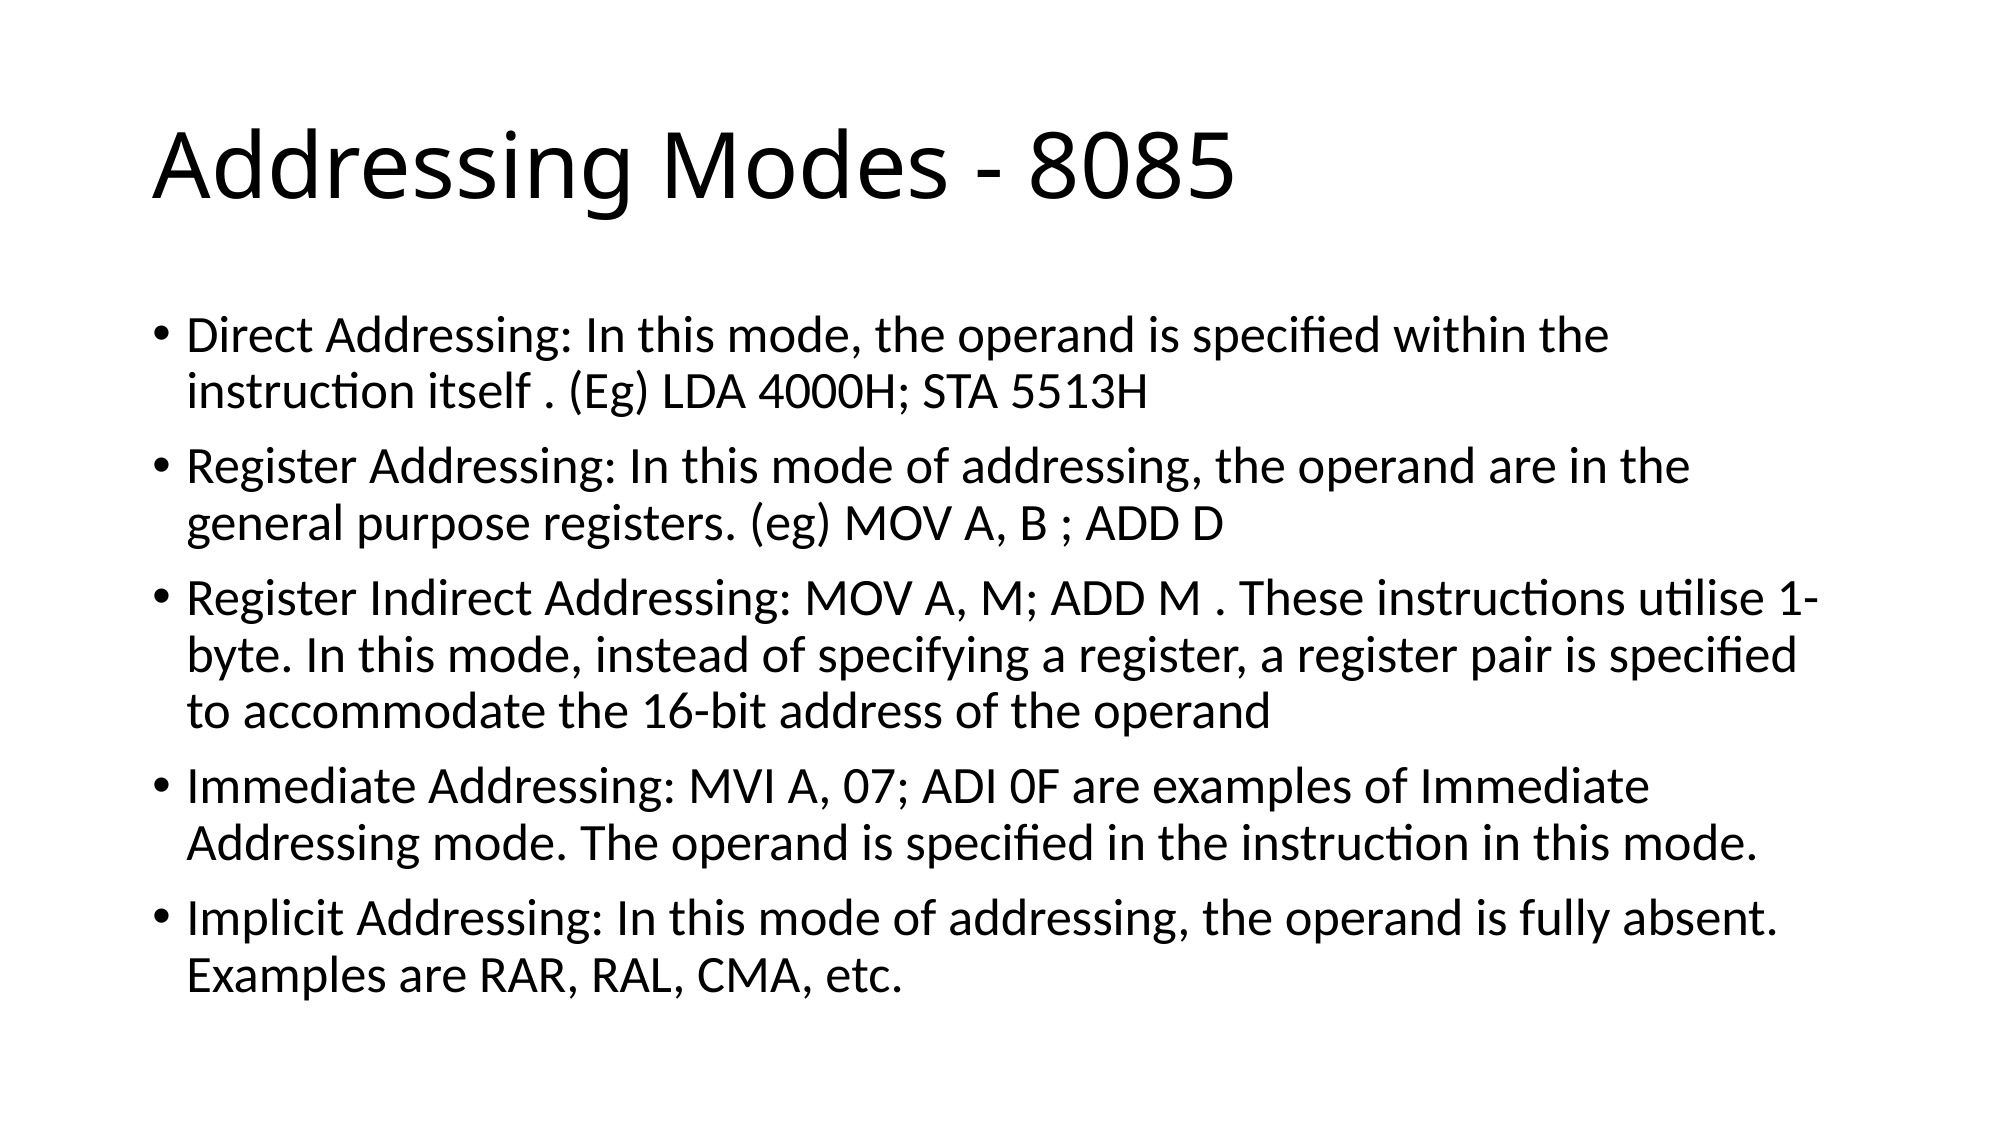

# Addressing Modes - 8085
Direct Addressing: In this mode, the operand is specified within the instruction itself . (Eg) LDA 4000H; STA 5513H
Register Addressing: In this mode of addressing, the operand are in the general purpose registers. (eg) MOV A, B ; ADD D
Register Indirect Addressing: MOV A, M; ADD M . These instructions utilise 1-byte. In this mode, instead of specifying a register, a register pair is specified to accommodate the 16-bit address of the operand
Immediate Addressing: MVI A, 07; ADI 0F are examples of Immediate Addressing mode. The operand is specified in the instruction in this mode.
Implicit Addressing: In this mode of addressing, the operand is fully absent. Examples are RAR, RAL, CMA, etc.